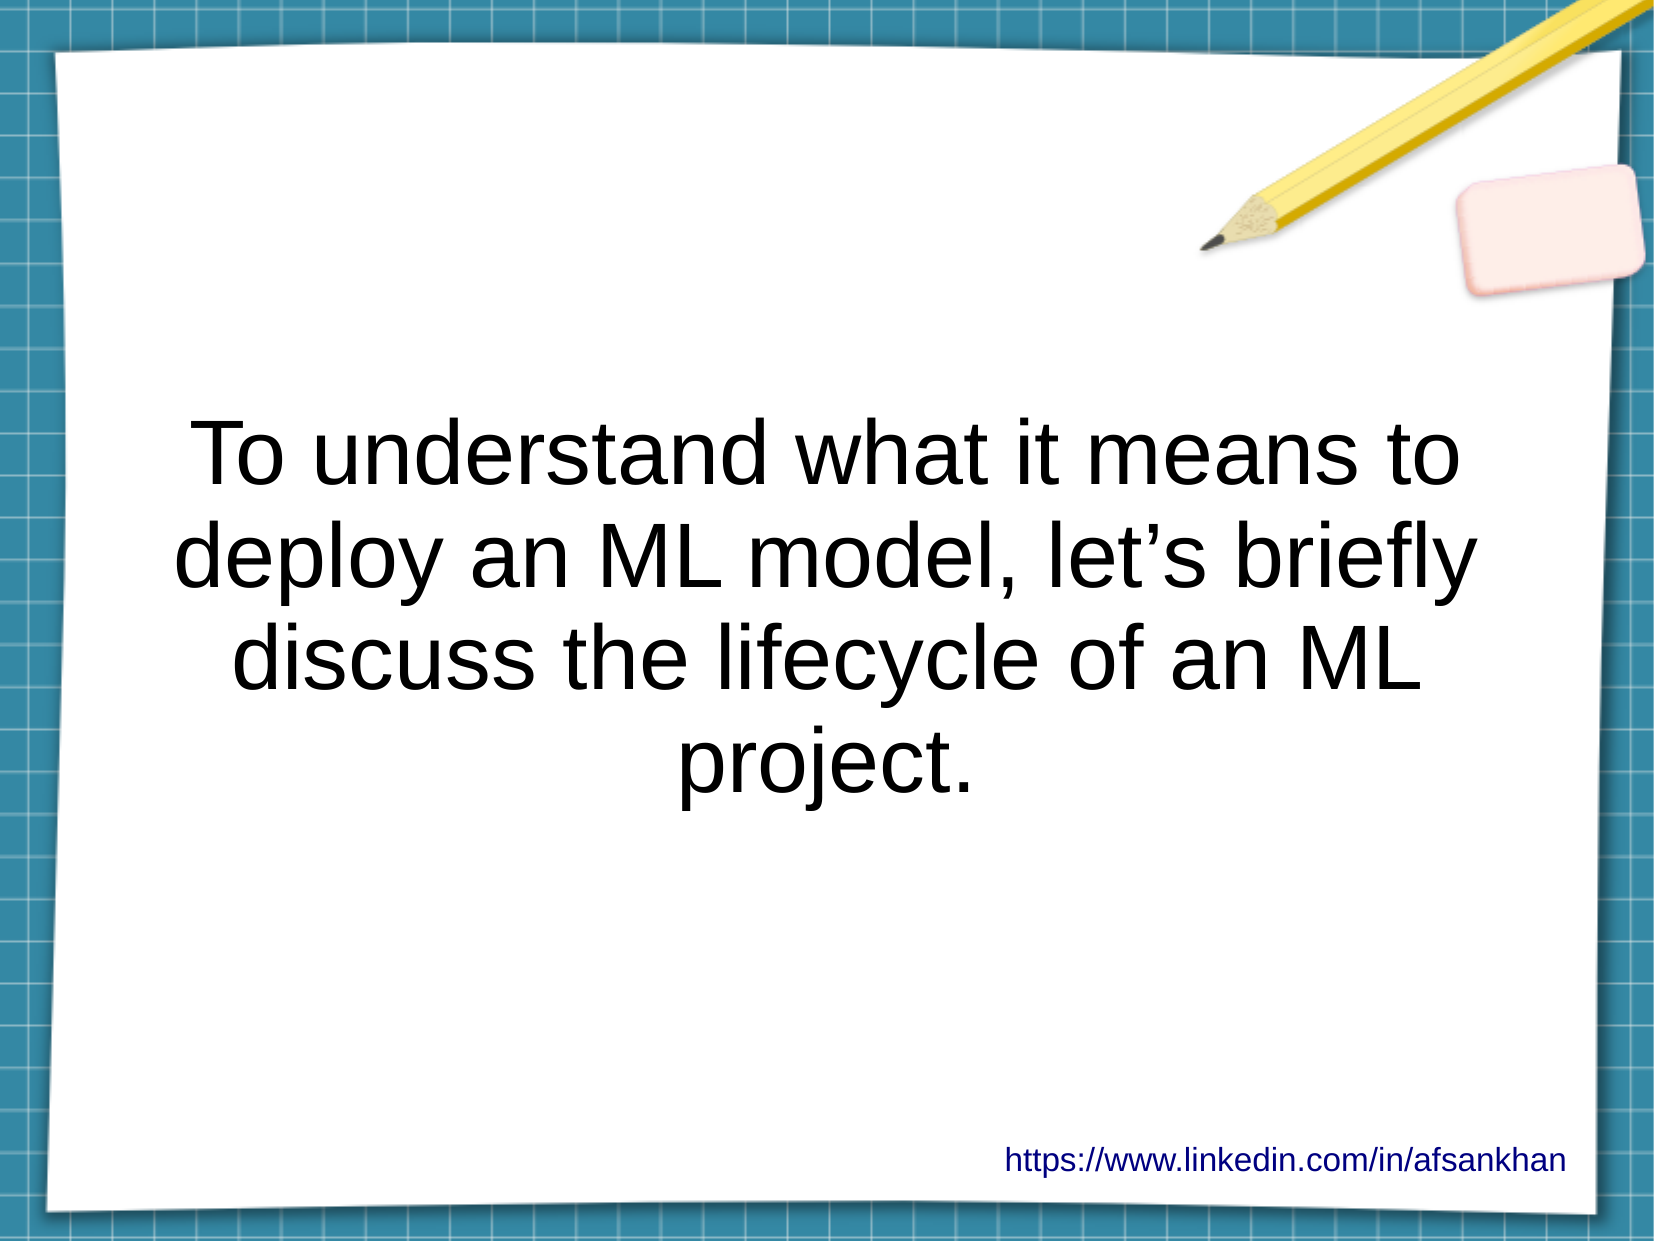

# To understand what it means to deploy an ML model, let’s briefly discuss the lifecycle of an ML project.
https://www.linkedin.com/in/afsankhan